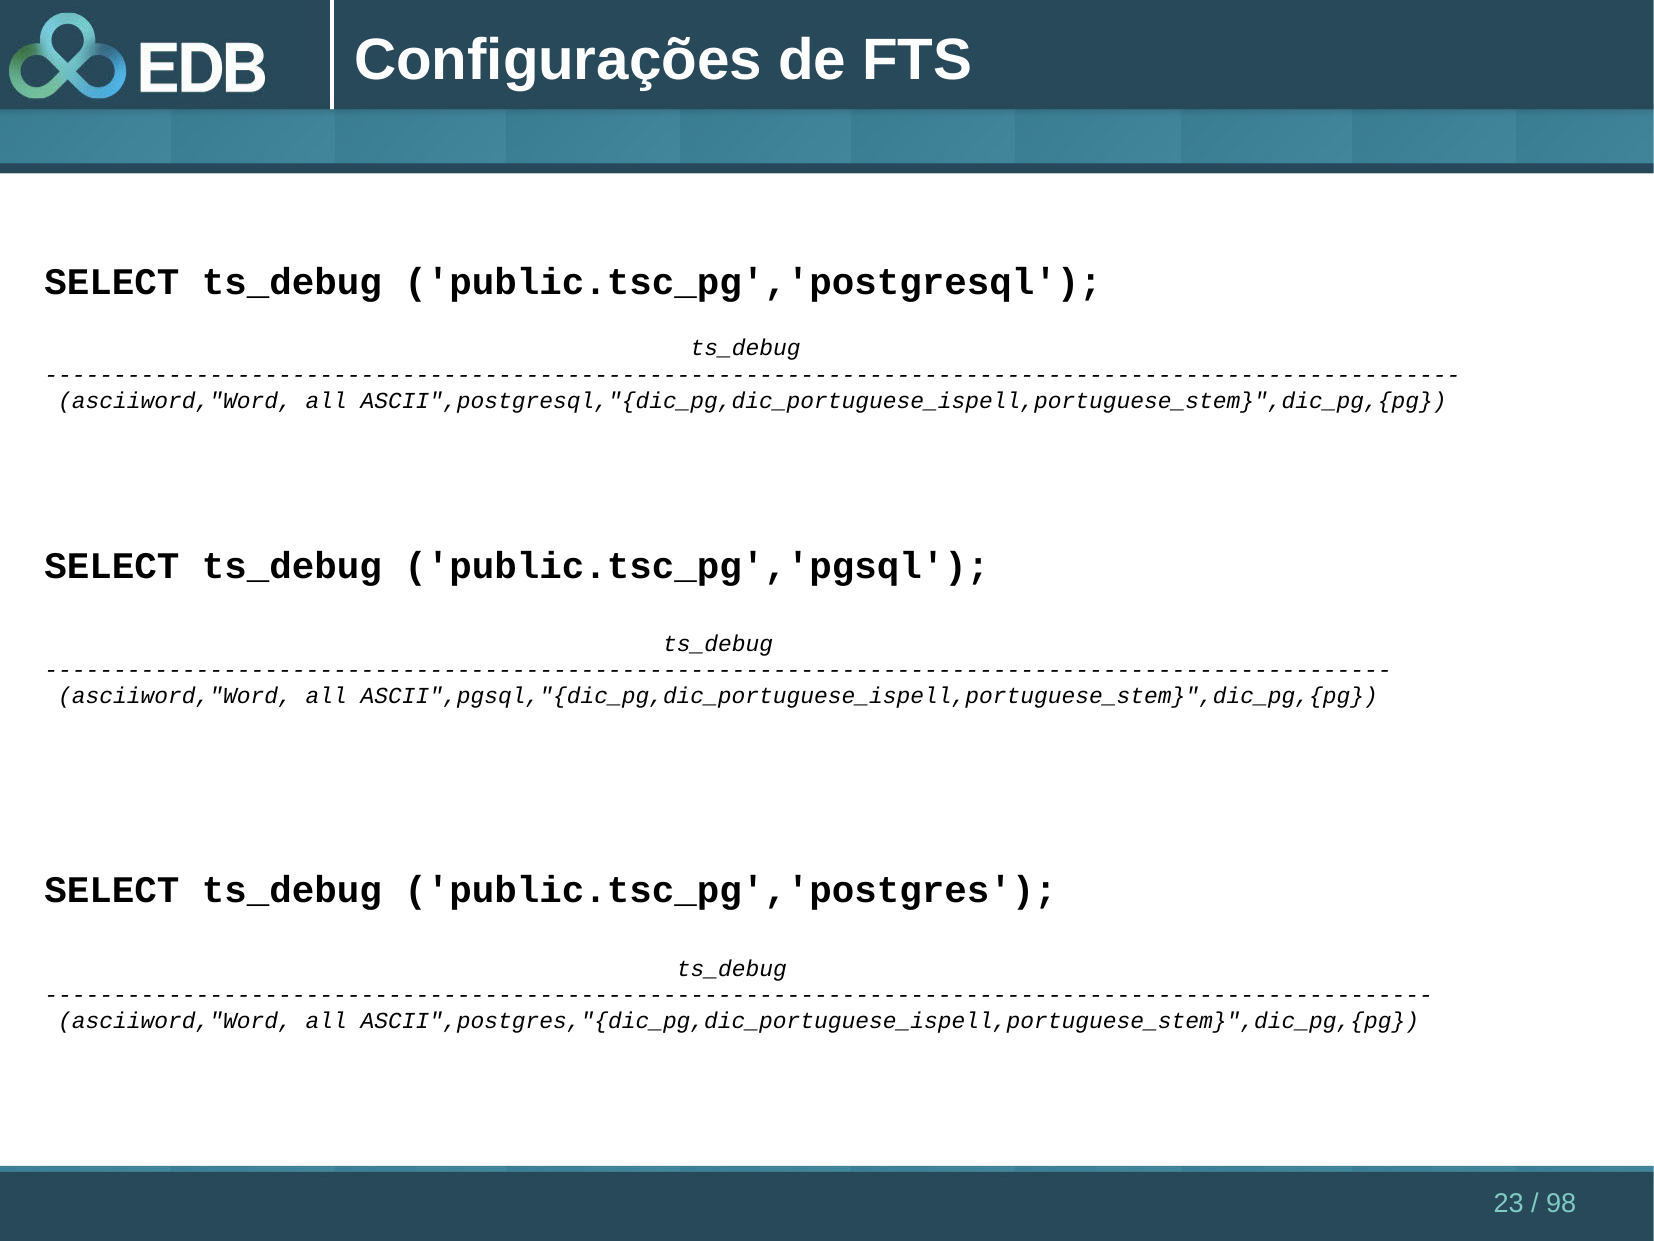

# Configurações de FTS
SELECT ts_debug ('public.tsc_pg','postgresql');
 ts_debug
-------------------------------------------------------------------------------------------------------
 (asciiword,"Word, all ASCII",postgresql,"{dic_pg,dic_portuguese_ispell,portuguese_stem}",dic_pg,{pg})
SELECT ts_debug ('public.tsc_pg','pgsql');
 ts_debug
--------------------------------------------------------------------------------------------------
 (asciiword,"Word, all ASCII",pgsql,"{dic_pg,dic_portuguese_ispell,portuguese_stem}",dic_pg,{pg})
SELECT ts_debug ('public.tsc_pg','postgres');
 ts_debug
-----------------------------------------------------------------------------------------------------
 (asciiword,"Word, all ASCII",postgres,"{dic_pg,dic_portuguese_ispell,portuguese_stem}",dic_pg,{pg})